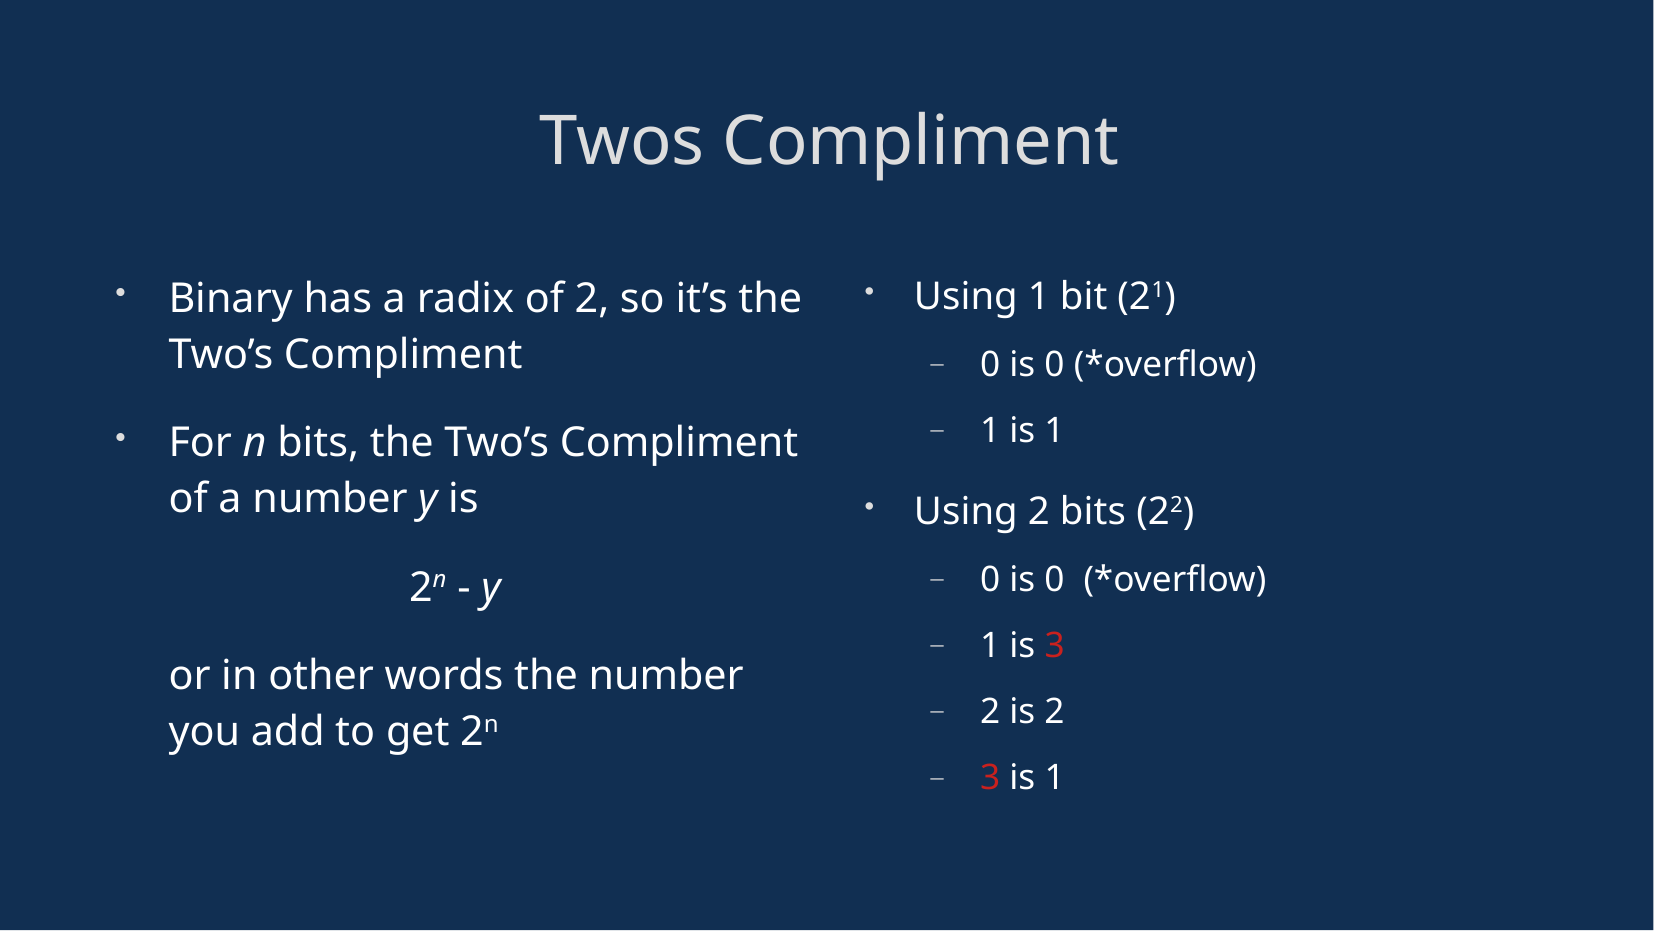

# Twos Compliment
Binary has a radix of 2, so it’s the Two’s Compliment
For n bits, the Two’s Compliment of a number y is
2n - y
or in other words the number you add to get 2n
Using 1 bit (21)
0 is 0 (*overflow)
1 is 1
Using 2 bits (22)
0 is 0 (*overflow)
1 is 3
2 is 2
3 is 1